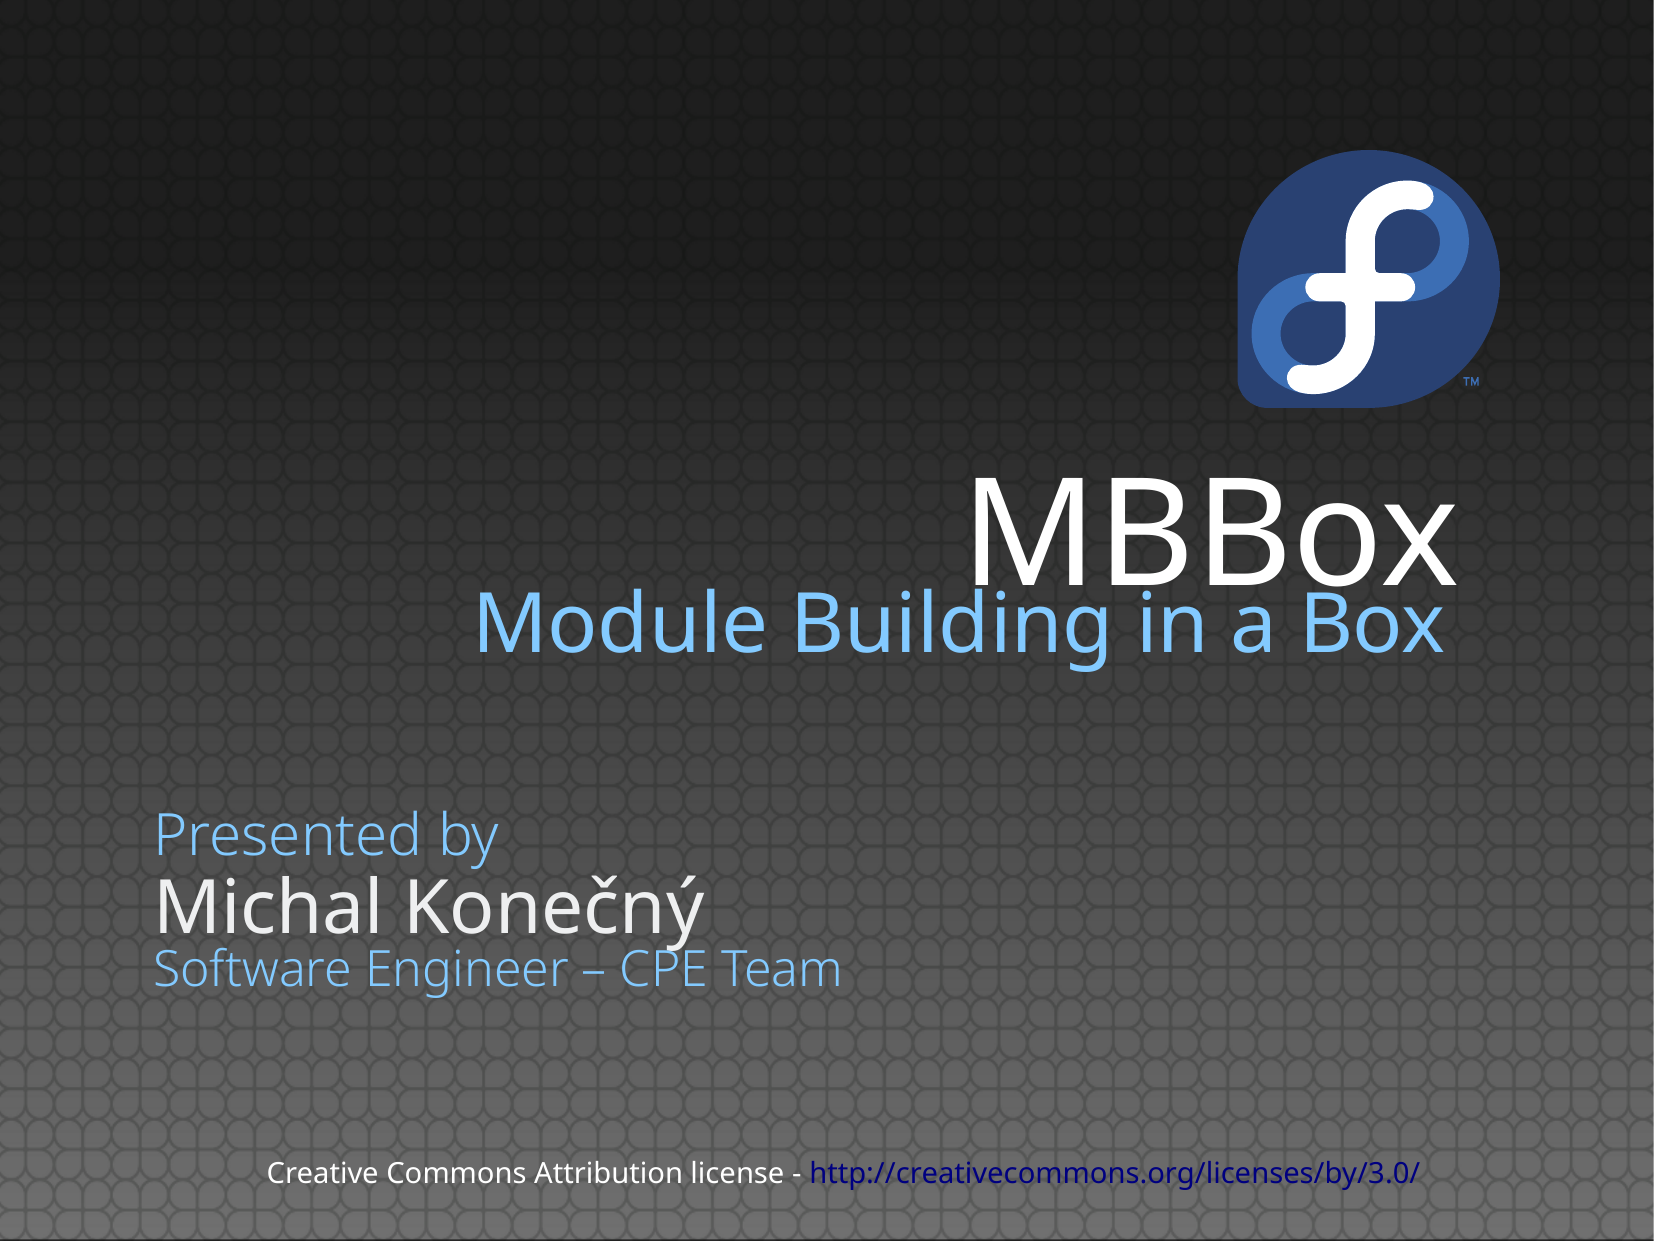

MBBox
# Module Building in a Box
Presented by
Michal Konečný
Software Engineer – CPE Team
Creative Commons Attribution license - http://creativecommons.org/licenses/by/3.0/